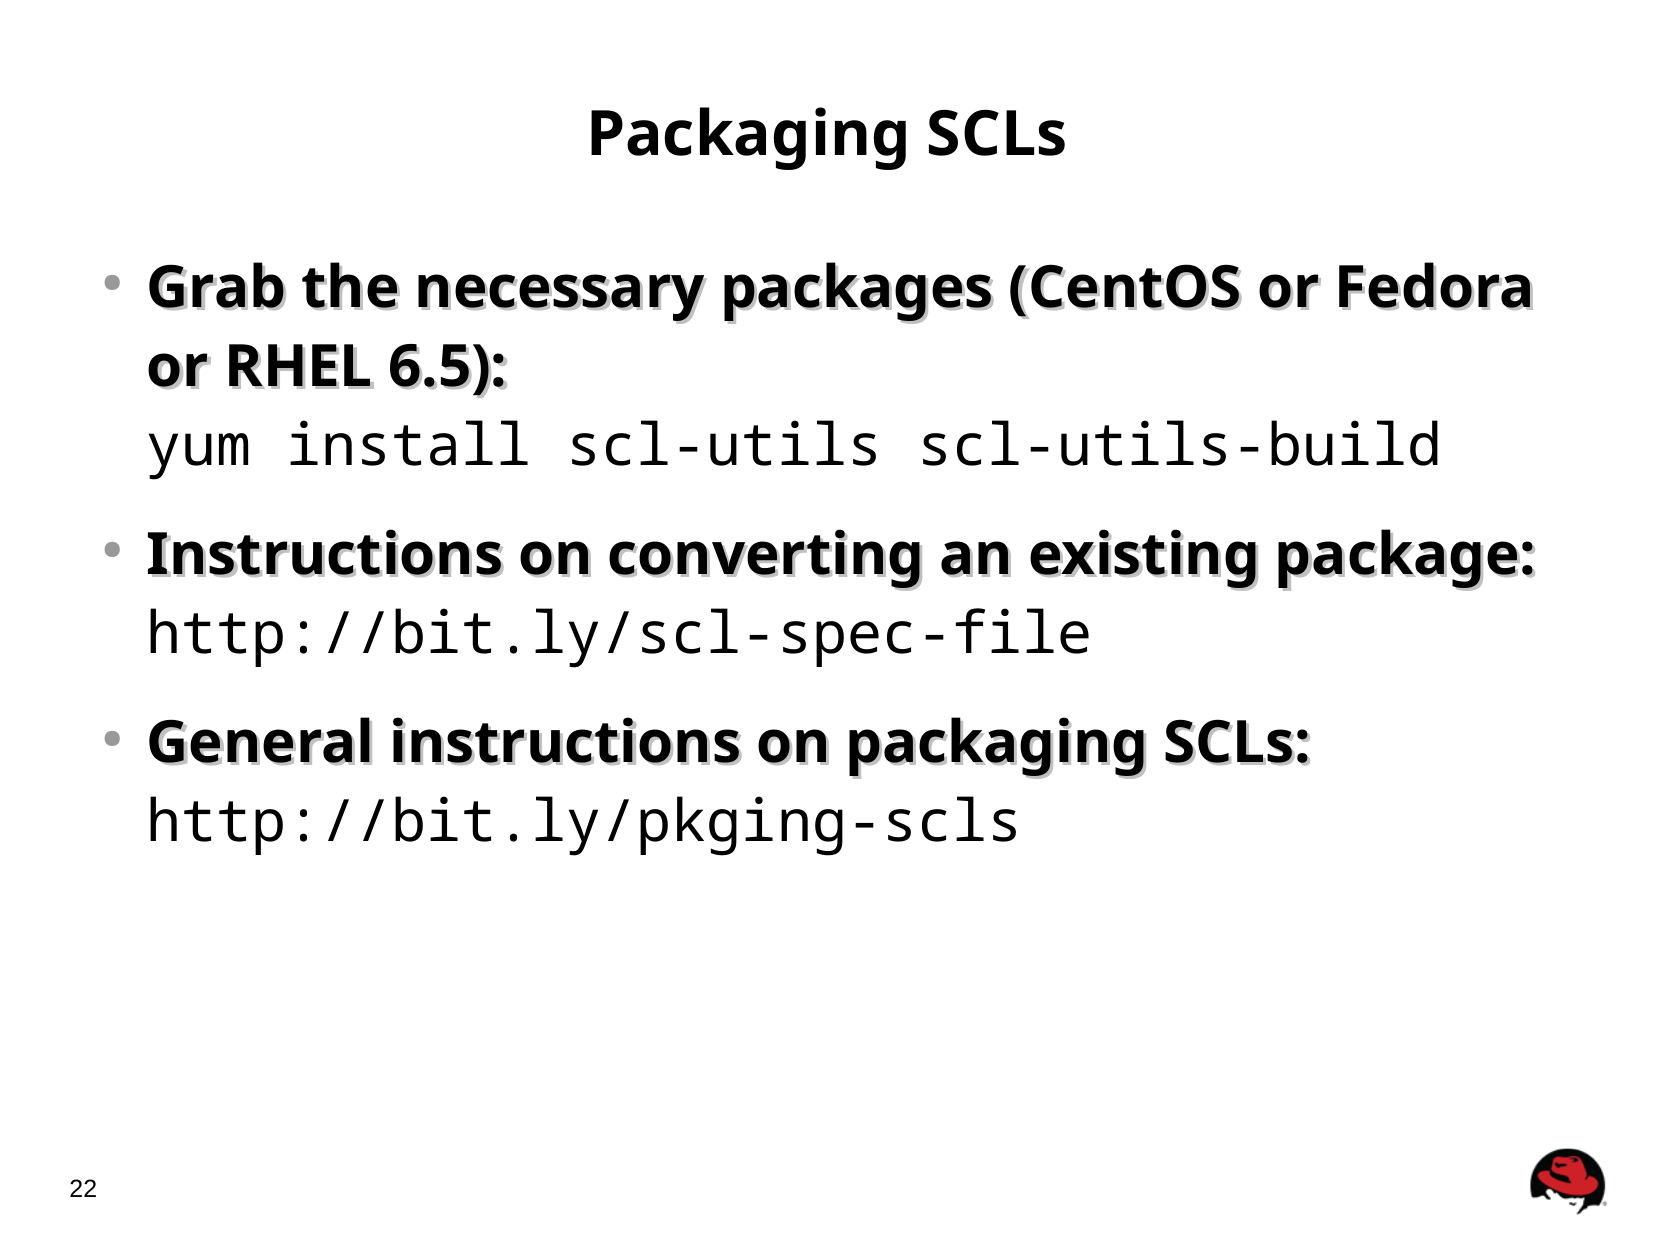

# Packaging SCLs
Grab the necessary packages (CentOS or Fedora or RHEL 6.5):
yum install scl-utils scl-utils-build
Instructions on converting an existing package: http://bit.ly/scl-spec-file
General instructions on packaging SCLs: http://bit.ly/pkging-scls